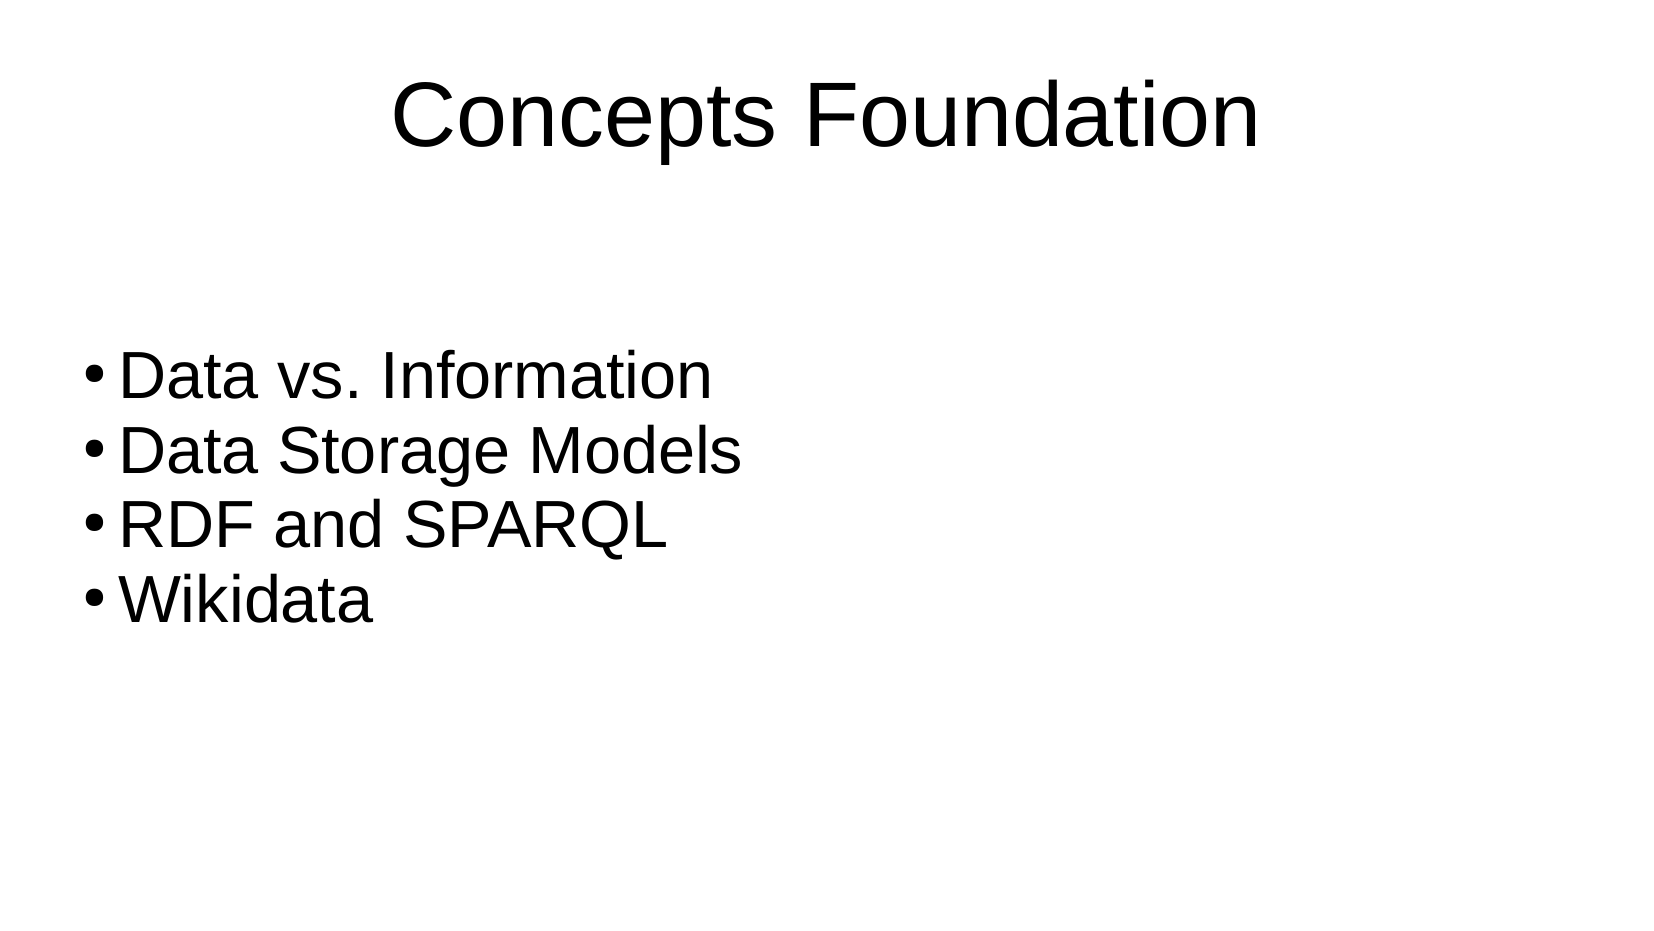

# Concepts Foundation
Data vs. Information
Data Storage Models
RDF and SPARQL
Wikidata